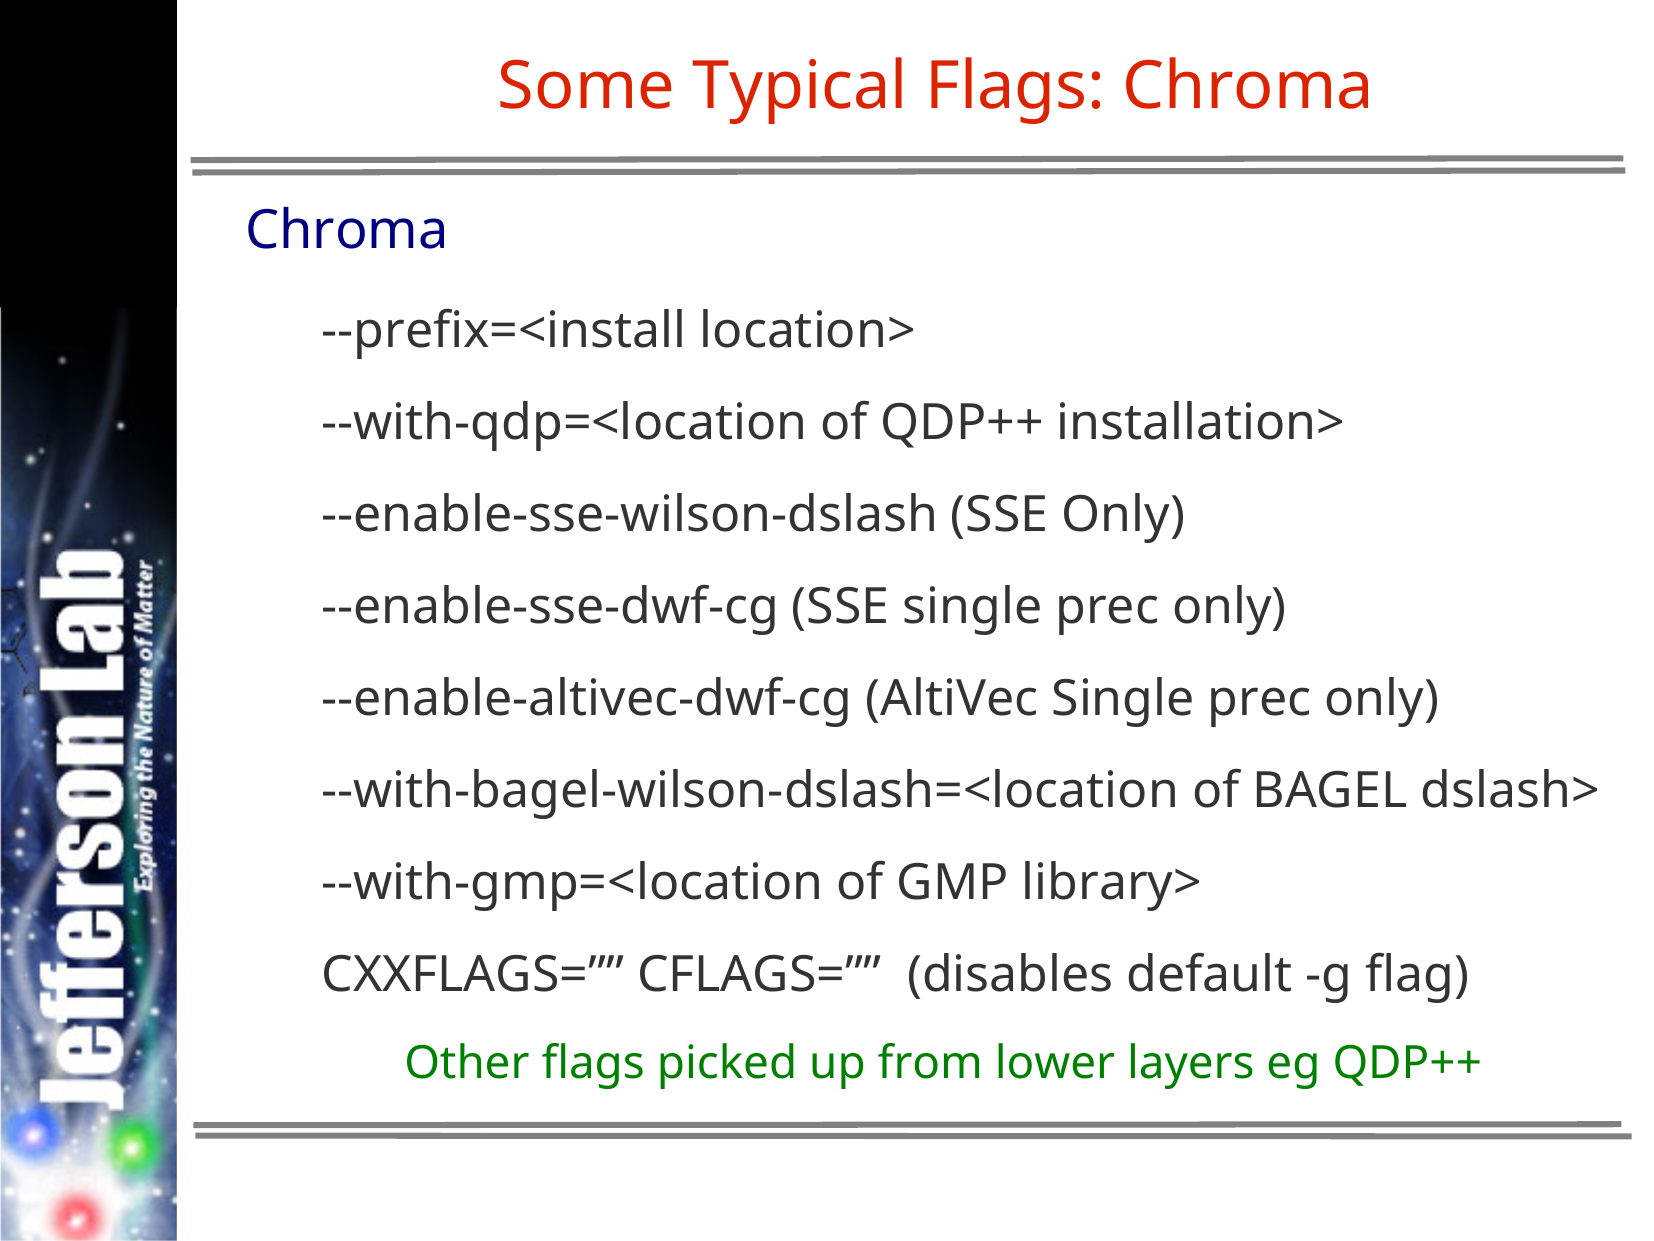

# Some Typical Flags: Chroma
Chroma
--prefix=<install location>
--with-qdp=<location of QDP++ installation>
--enable-sse-wilson-dslash (SSE Only)
--enable-sse-dwf-cg (SSE single prec only)
--enable-altivec-dwf-cg (AltiVec Single prec only)
--with-bagel-wilson-dslash=<location of BAGEL dslash>
--with-gmp=<location of GMP library>
CXXFLAGS=”” CFLAGS=”” (disables default -g flag)
Other flags picked up from lower layers eg QDP++